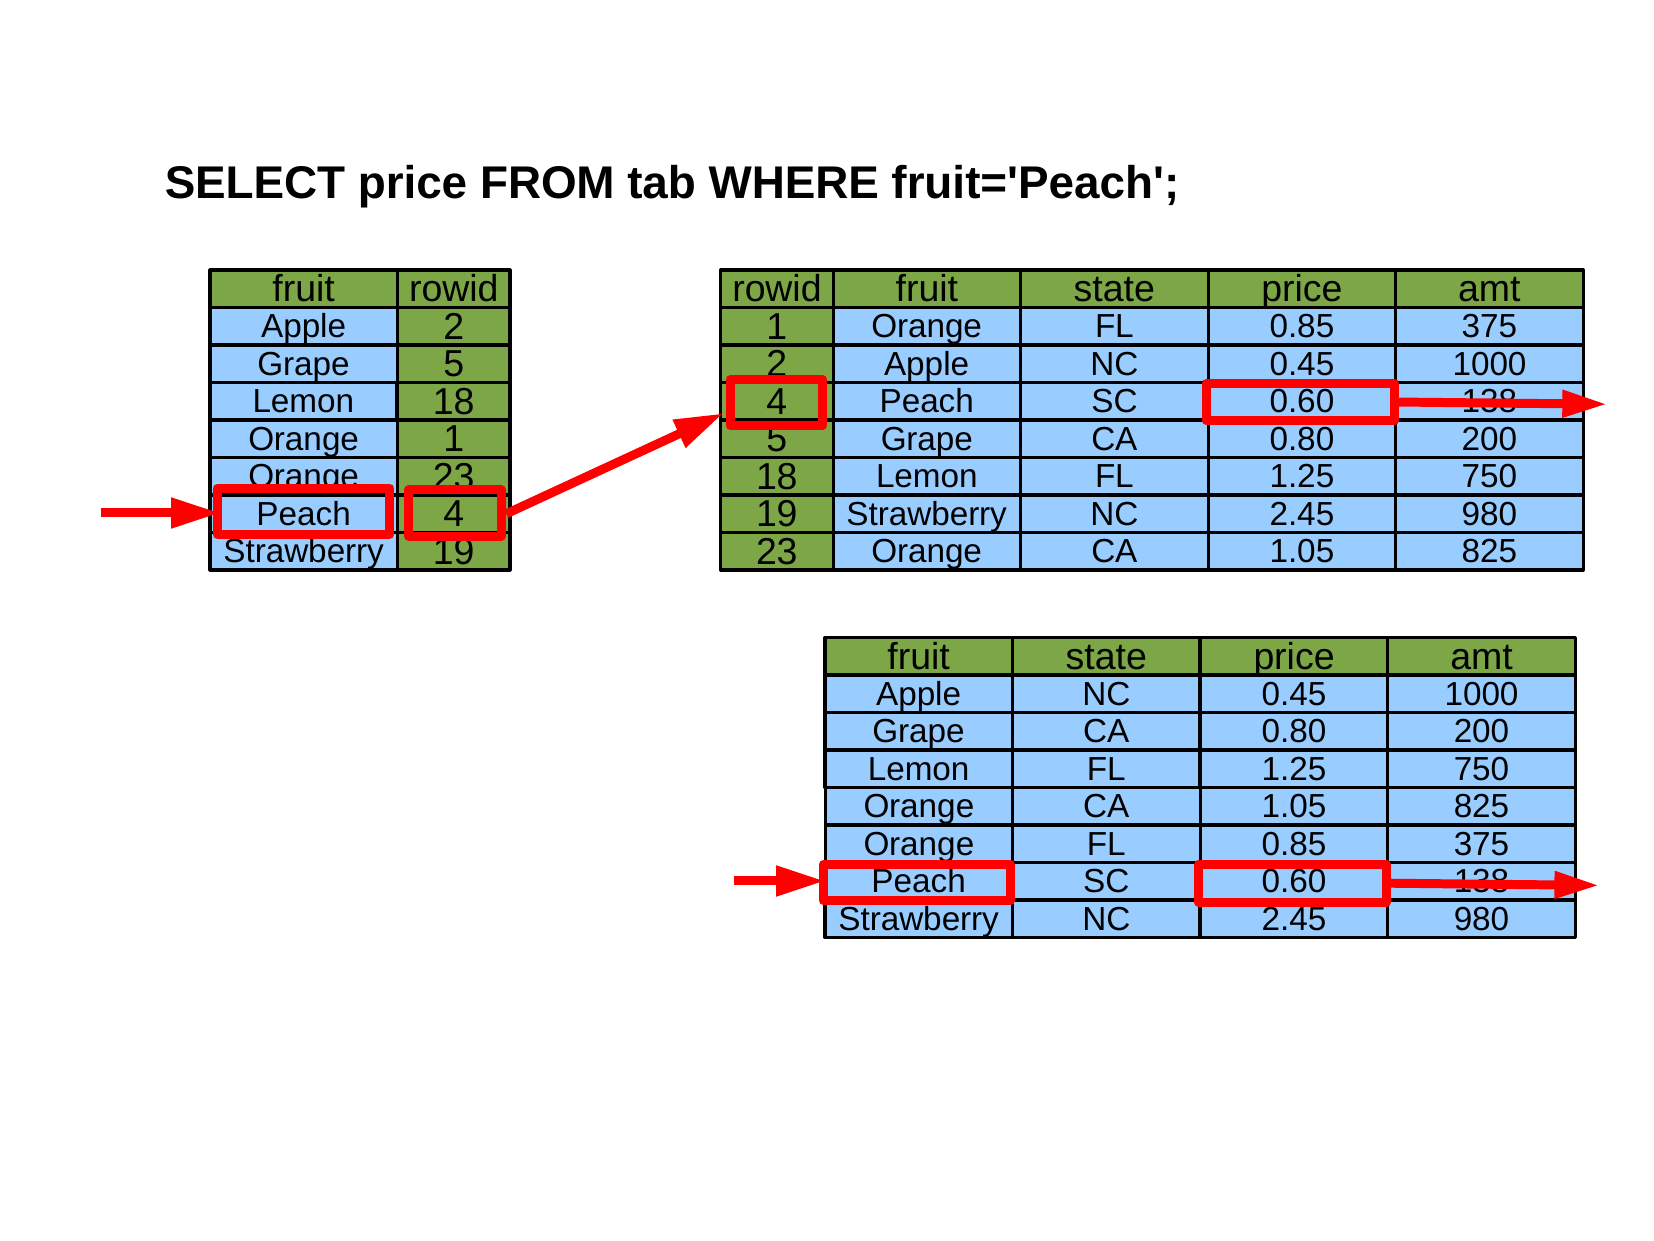

SELECT price FROM tab WHERE fruit='Peach';
fruit
rowid
rowid
fruit
state
price
amt
Apple
2
1
Orange
FL
0.85
375
Grape
5
2
Apple
NC
0.45
1000
Lemon
18
4
Peach
SC
0.60
138
Orange
1
5
Grape
CA
0.80
200
Orange
23
18
Lemon
FL
1.25
750
Peach
4
19
Strawberry
NC
2.45
980
Strawberry
19
23
Orange
CA
1.05
825
fruit
state
price
amt
Apple
NC
0.45
1000
Grape
CA
0.80
200
Lemon
FL
1.25
750
Orange
CA
1.05
825
Orange
FL
0.85
375
Peach
SC
0.60
138
Strawberry
NC
2.45
980